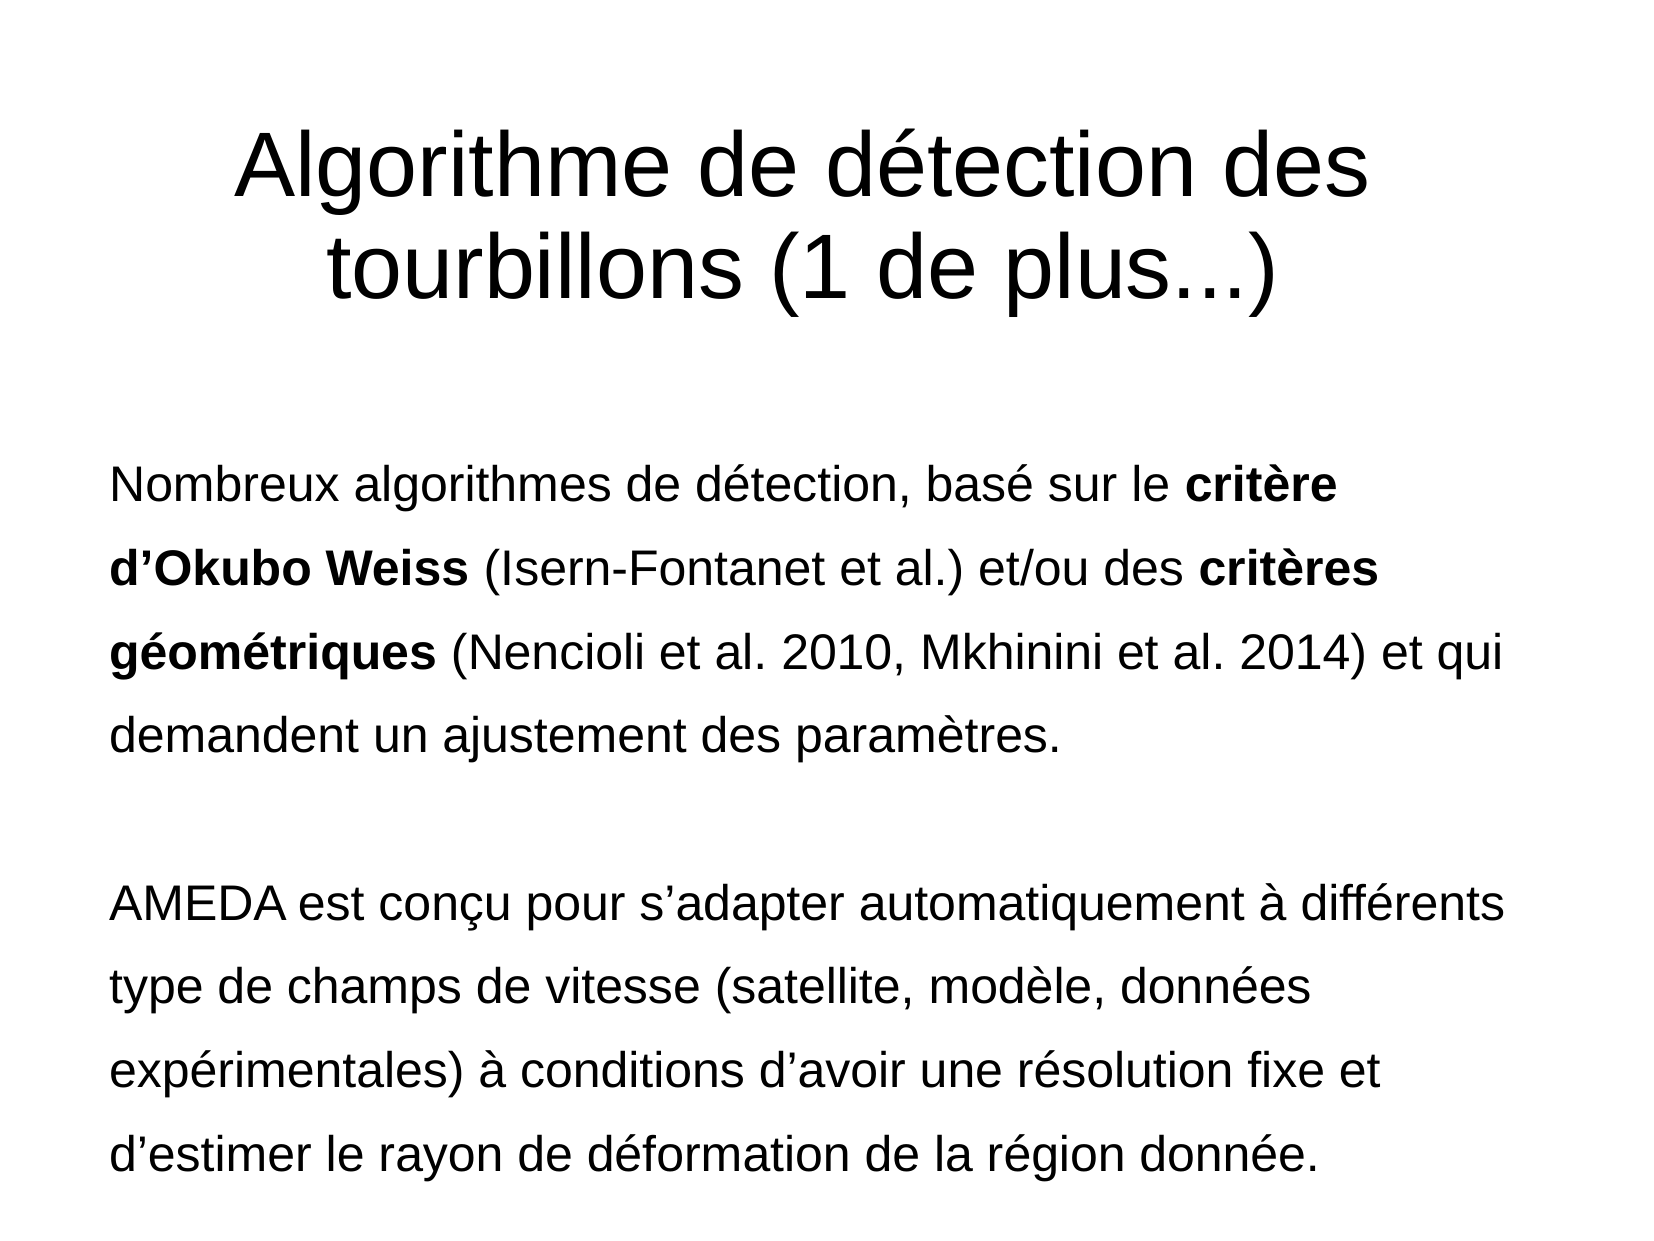

# Algorithme de détection des tourbillons (1 de plus...)
Nombreux algorithmes de détection, basé sur le critère d’Okubo Weiss (Isern-Fontanet et al.) et/ou des critères géométriques (Nencioli et al. 2010, Mkhinini et al. 2014) et qui demandent un ajustement des paramètres.
AMEDA est conçu pour s’adapter automatiquement à différents type de champs de vitesse (satellite, modèle, données expérimentales) à conditions d’avoir une résolution fixe et d’estimer le rayon de déformation de la région donnée.